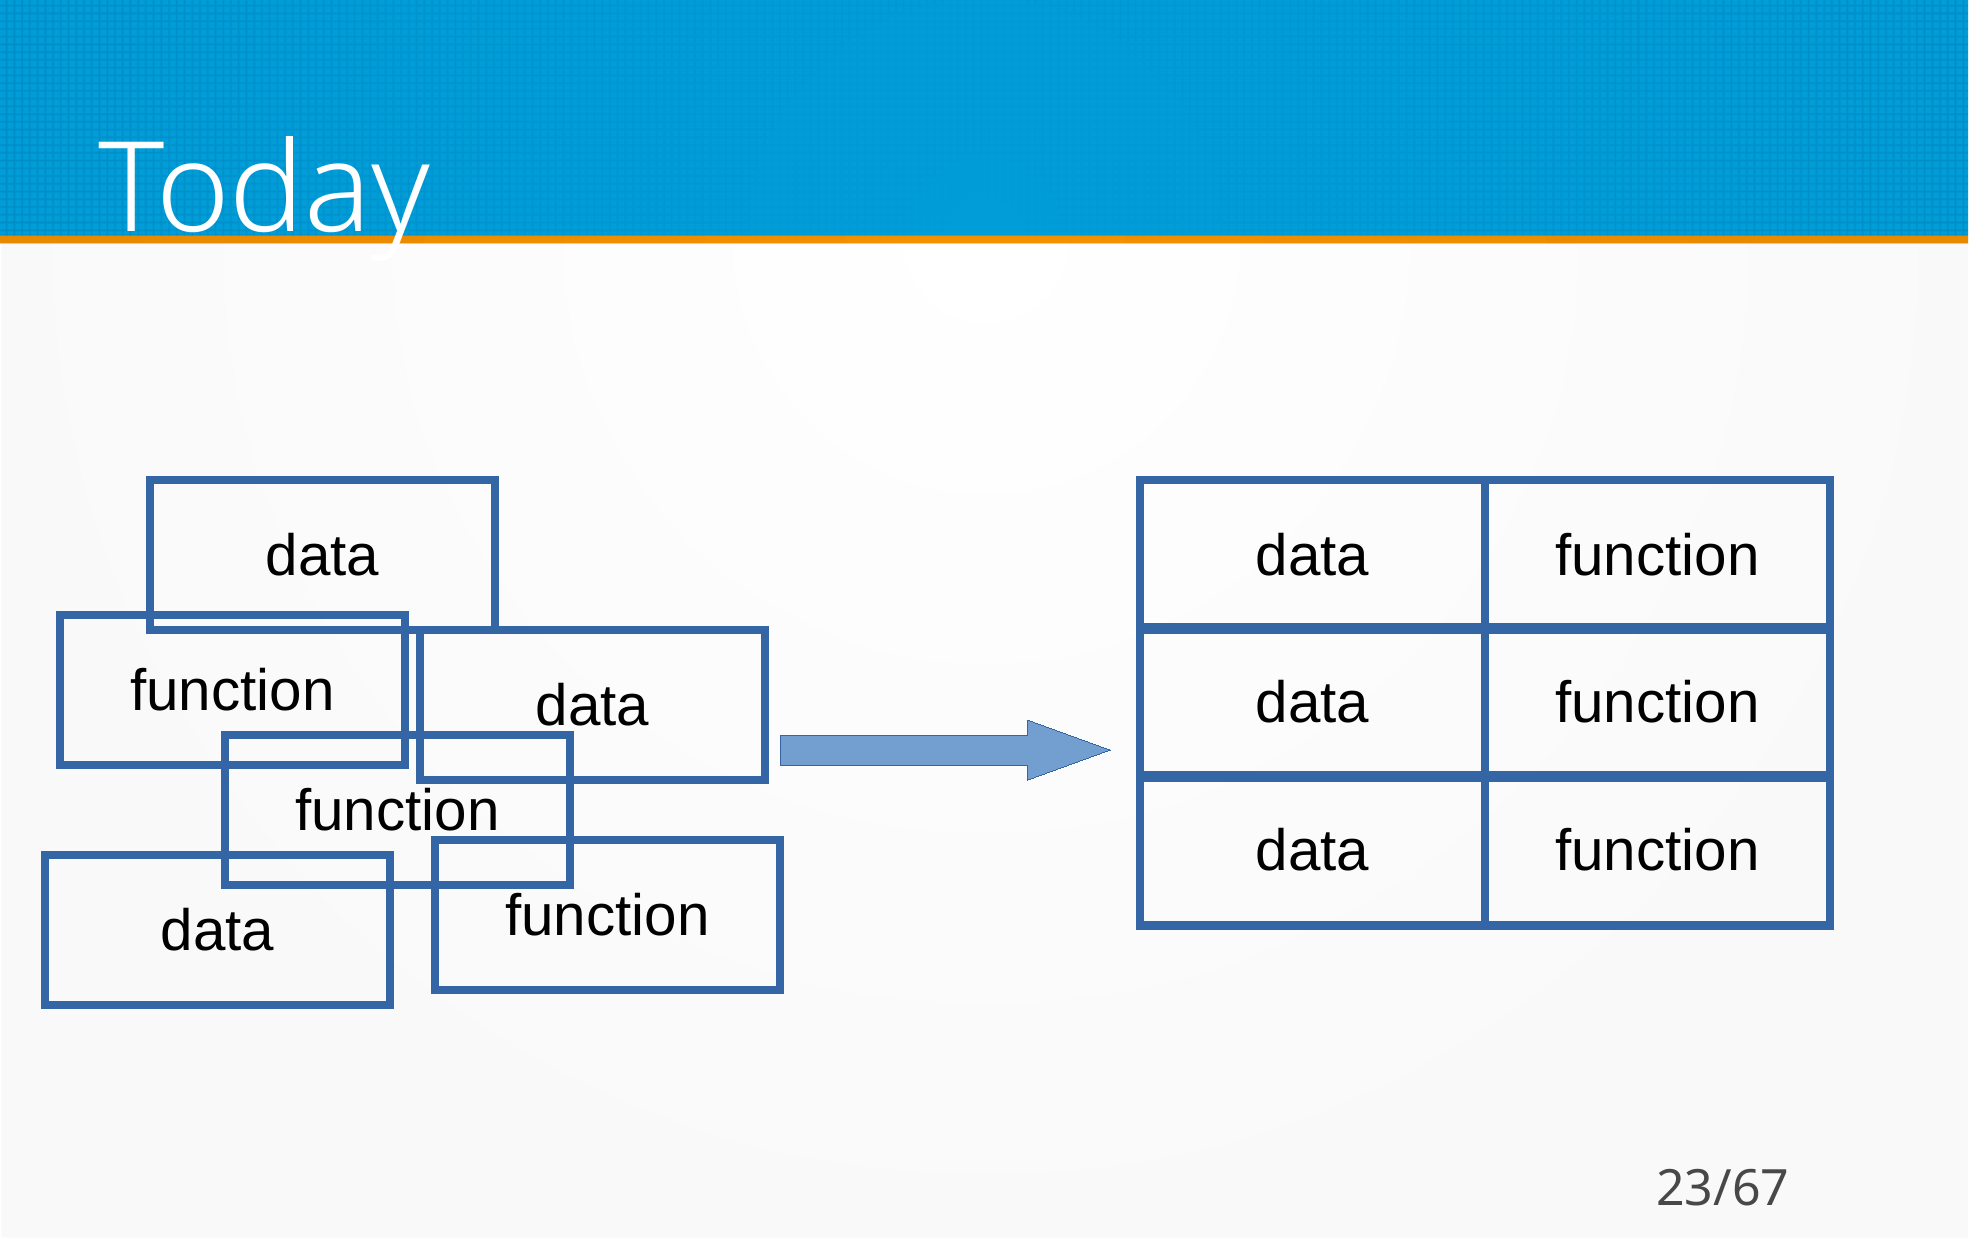

# Today
data
data
function
function
data
function
data
function
data
function
function
data
23